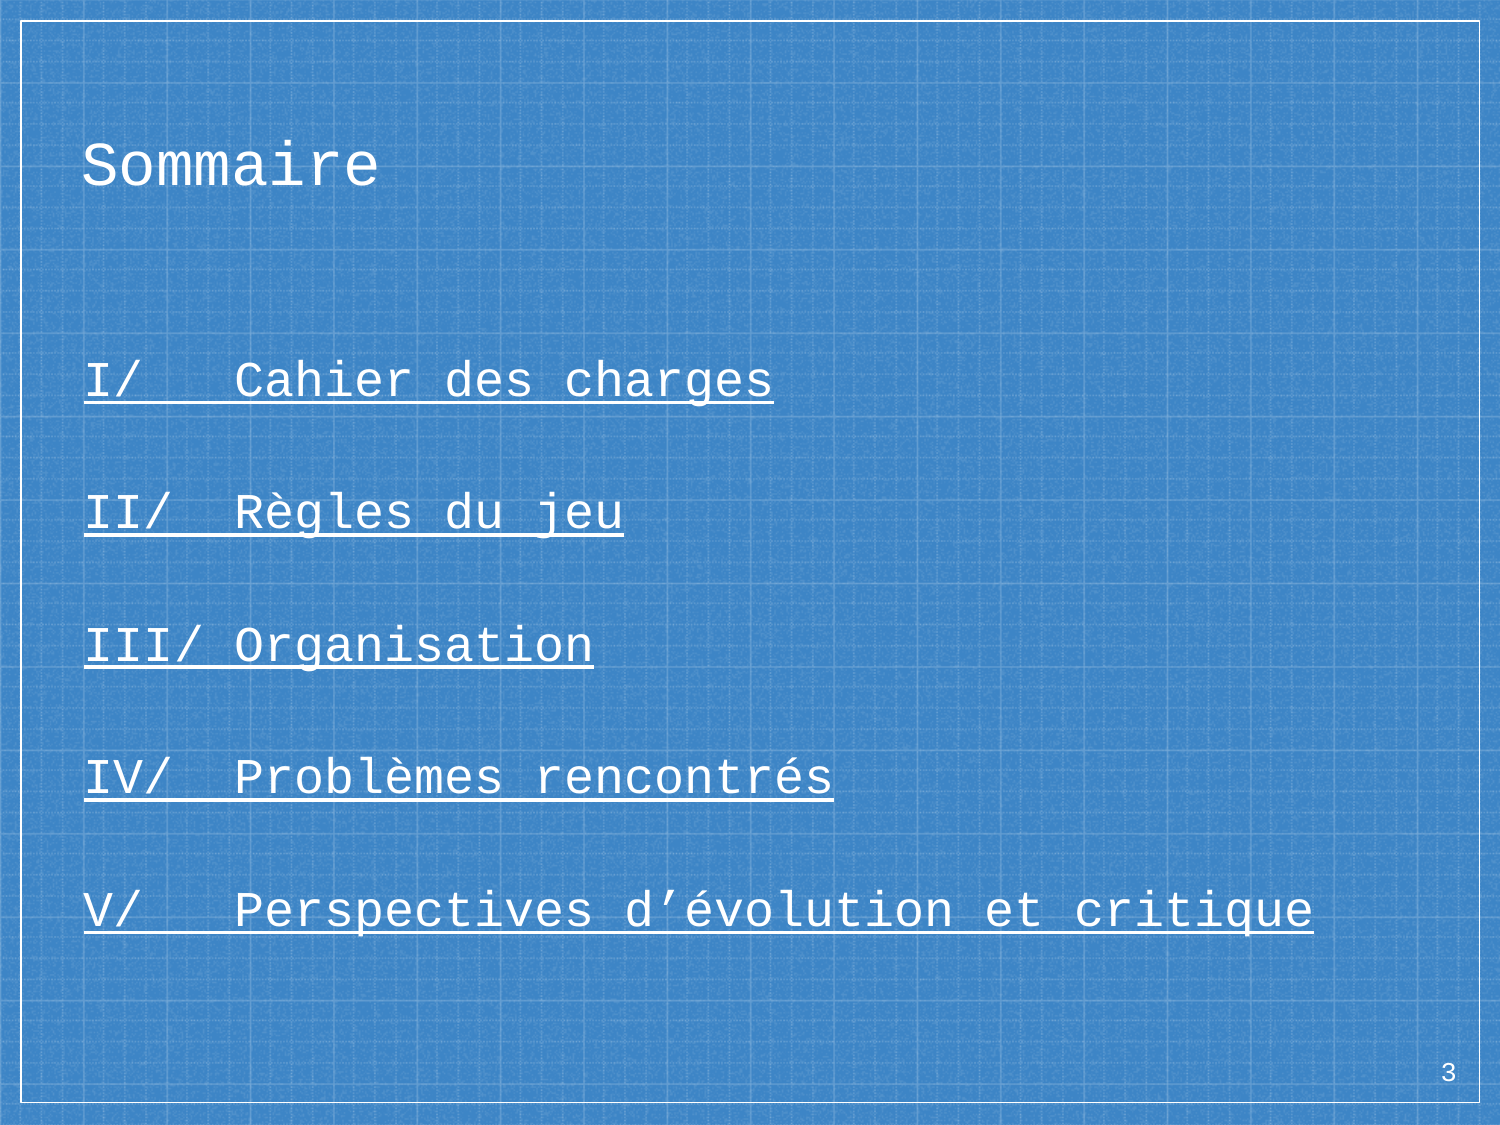

# Sommaire
I/ Cahier des charges
II/ Règles du jeu
III/ Organisation
IV/ Problèmes rencontrés
V/ Perspectives d’évolution et critique